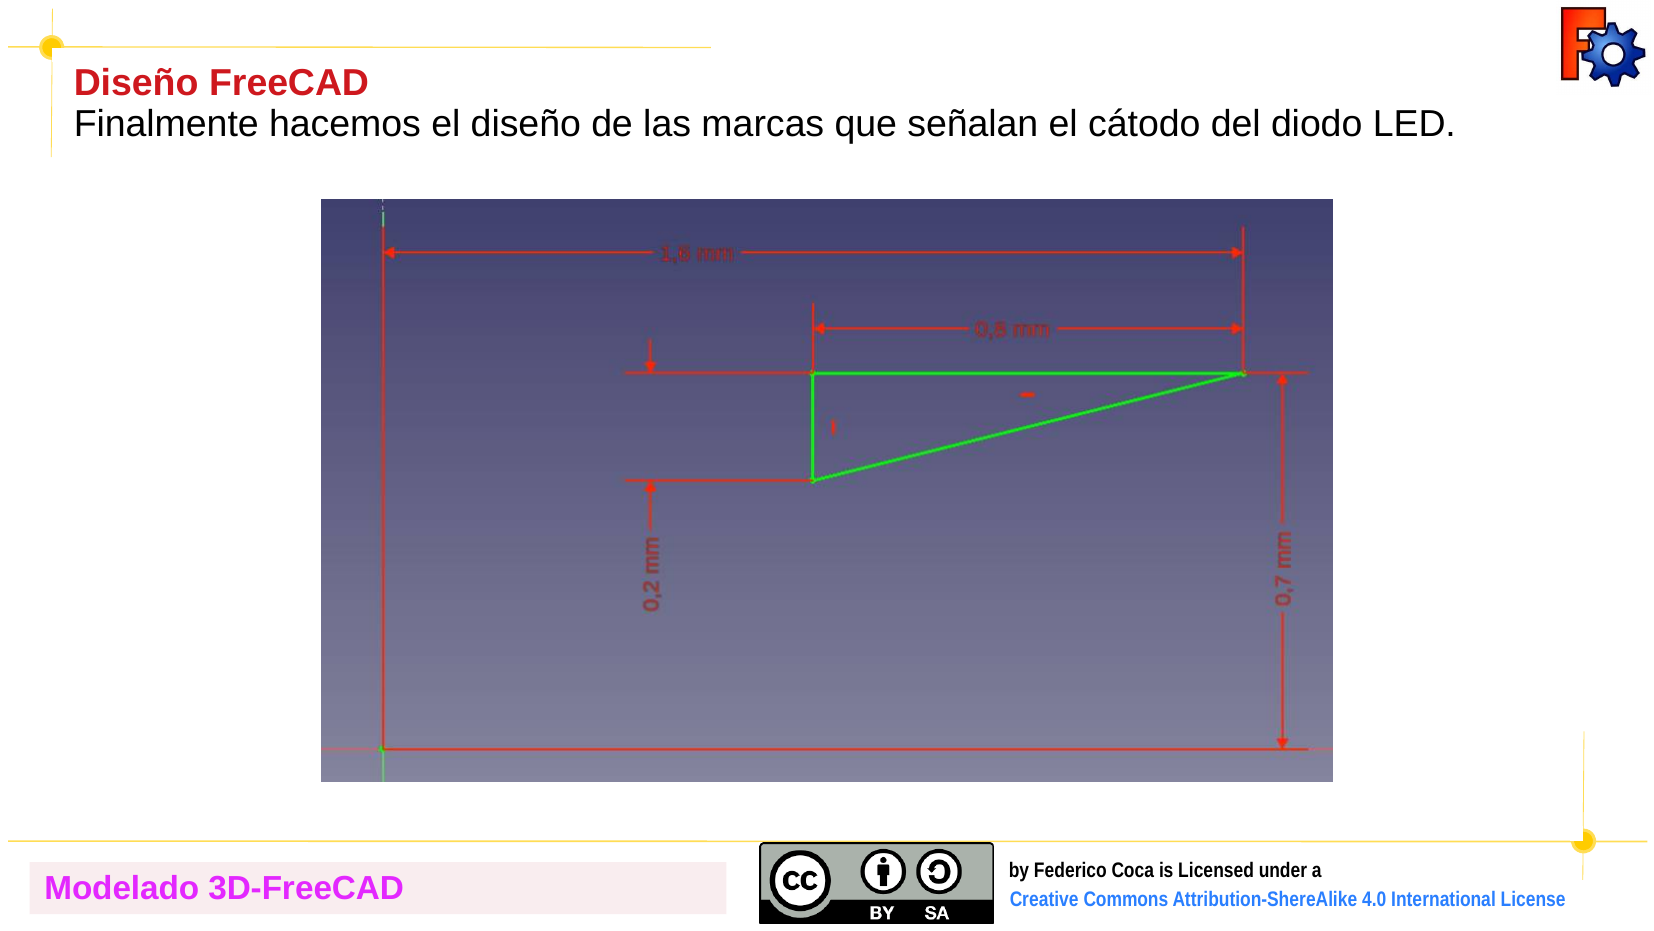

Diseño FreeCAD
Finalmente hacemos el diseño de las marcas que señalan el cátodo del diodo LED.
Modelado 3D-FreeCAD